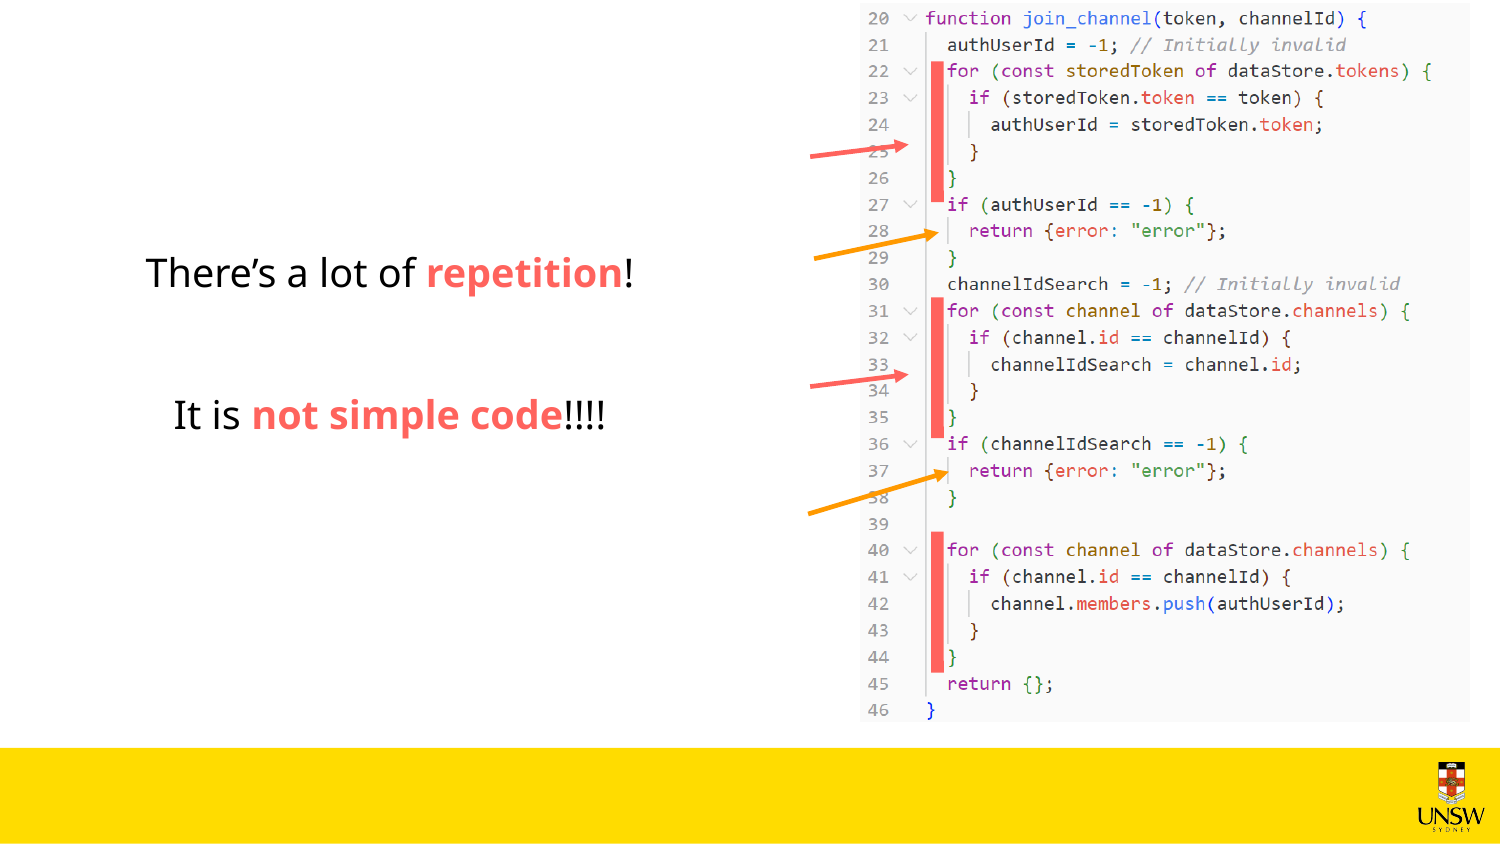

There’s a lot of repetition!
It is not simple code!!!!